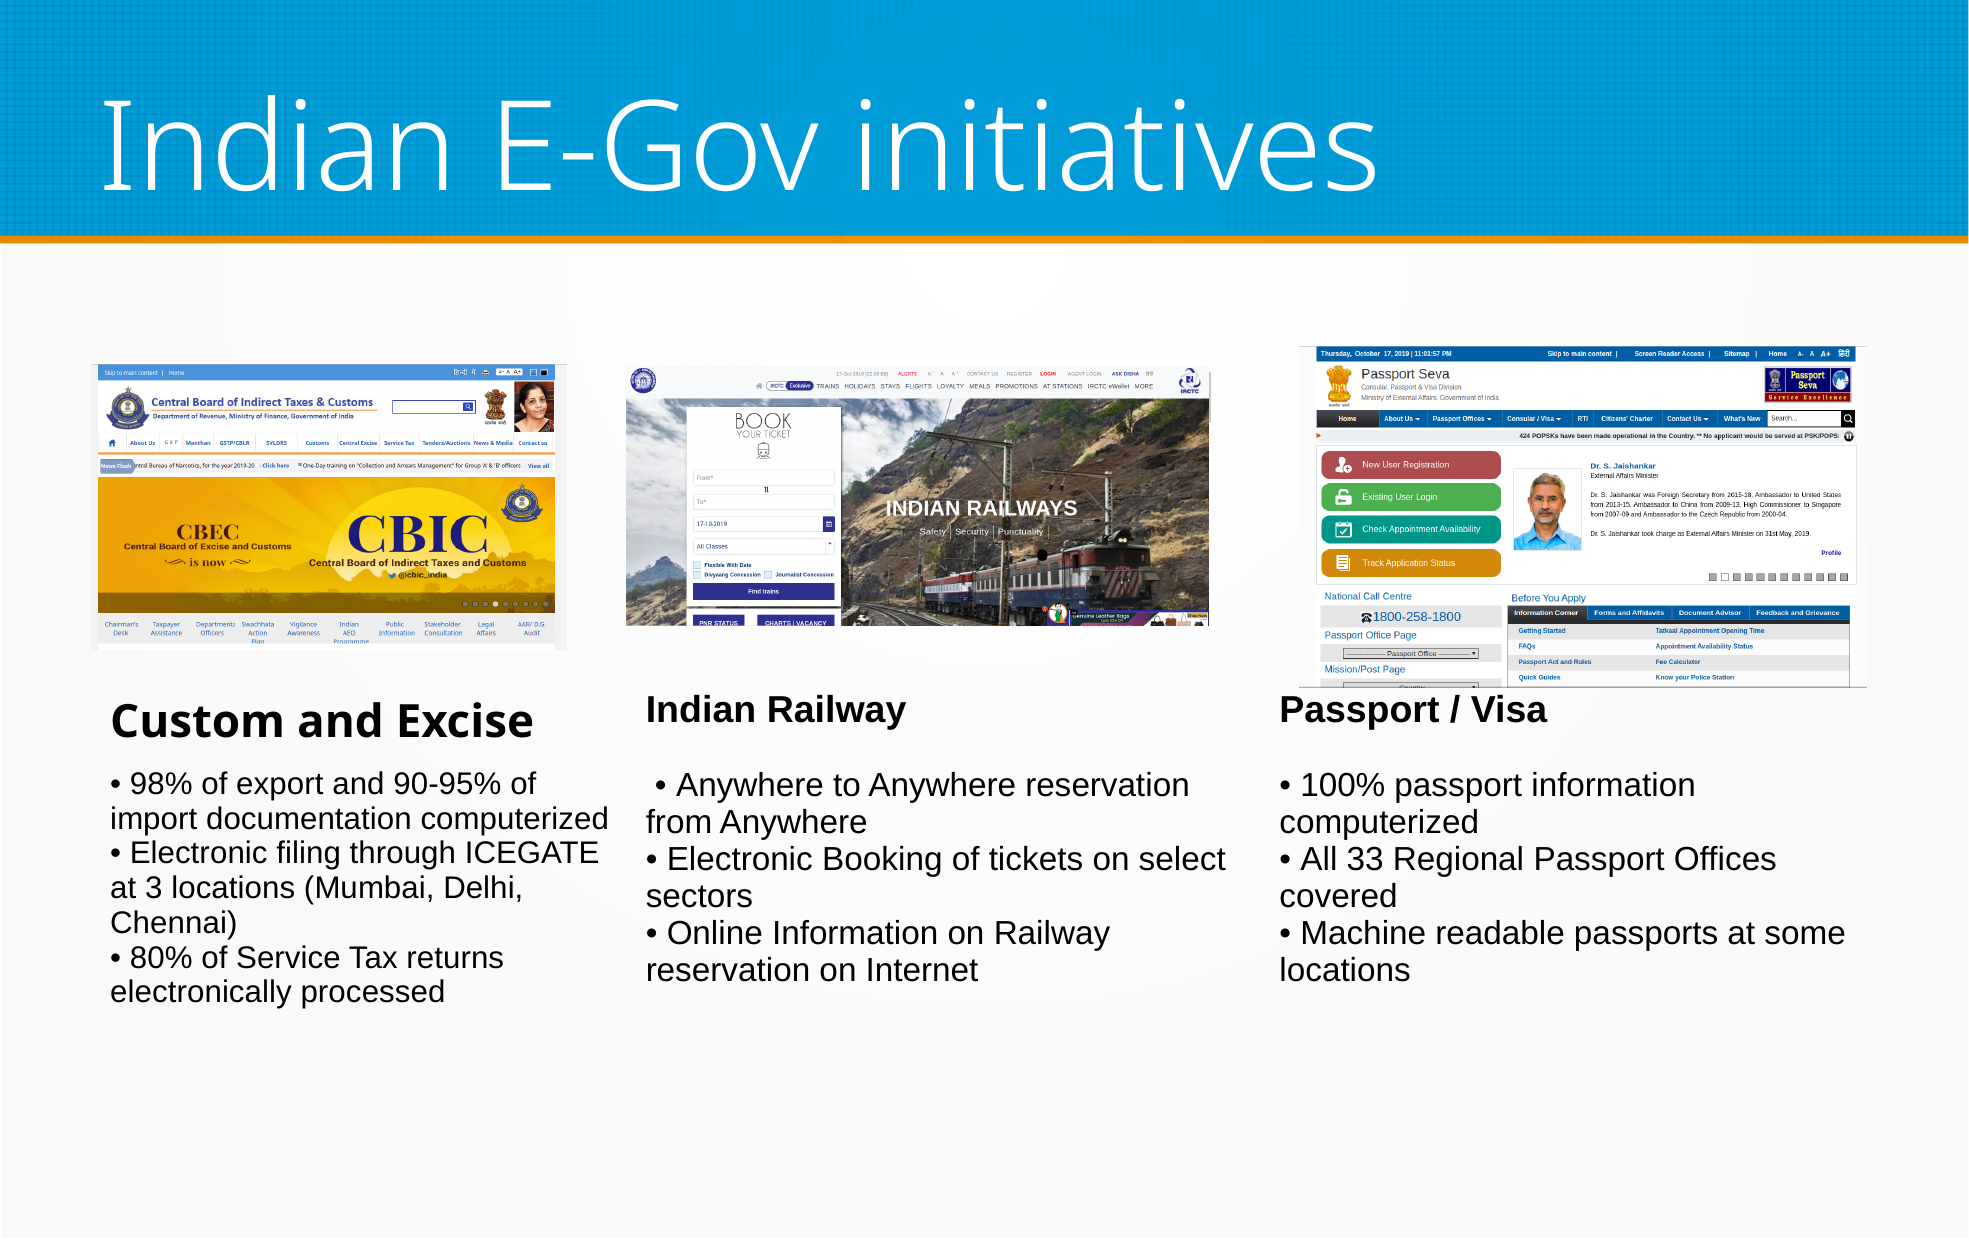

# Indian E-Gov initiatives
•
| Custom and Excise | Indian Railway | Passport / Visa |
| --- | --- | --- |
| • 98% of export and 90-95% of import documentation computerized • Electronic filing through ICEGATE at 3 locations (Mumbai, Delhi, Chennai) • 80% of Service Tax returns electronically processed | • Anywhere to Anywhere reservation from Anywhere • Electronic Booking of tickets on select sectors • Online Information on Railway reservation on Internet | • 100% passport information computerized • All 33 Regional Passport Offices covered • Machine readable passports at some locations |